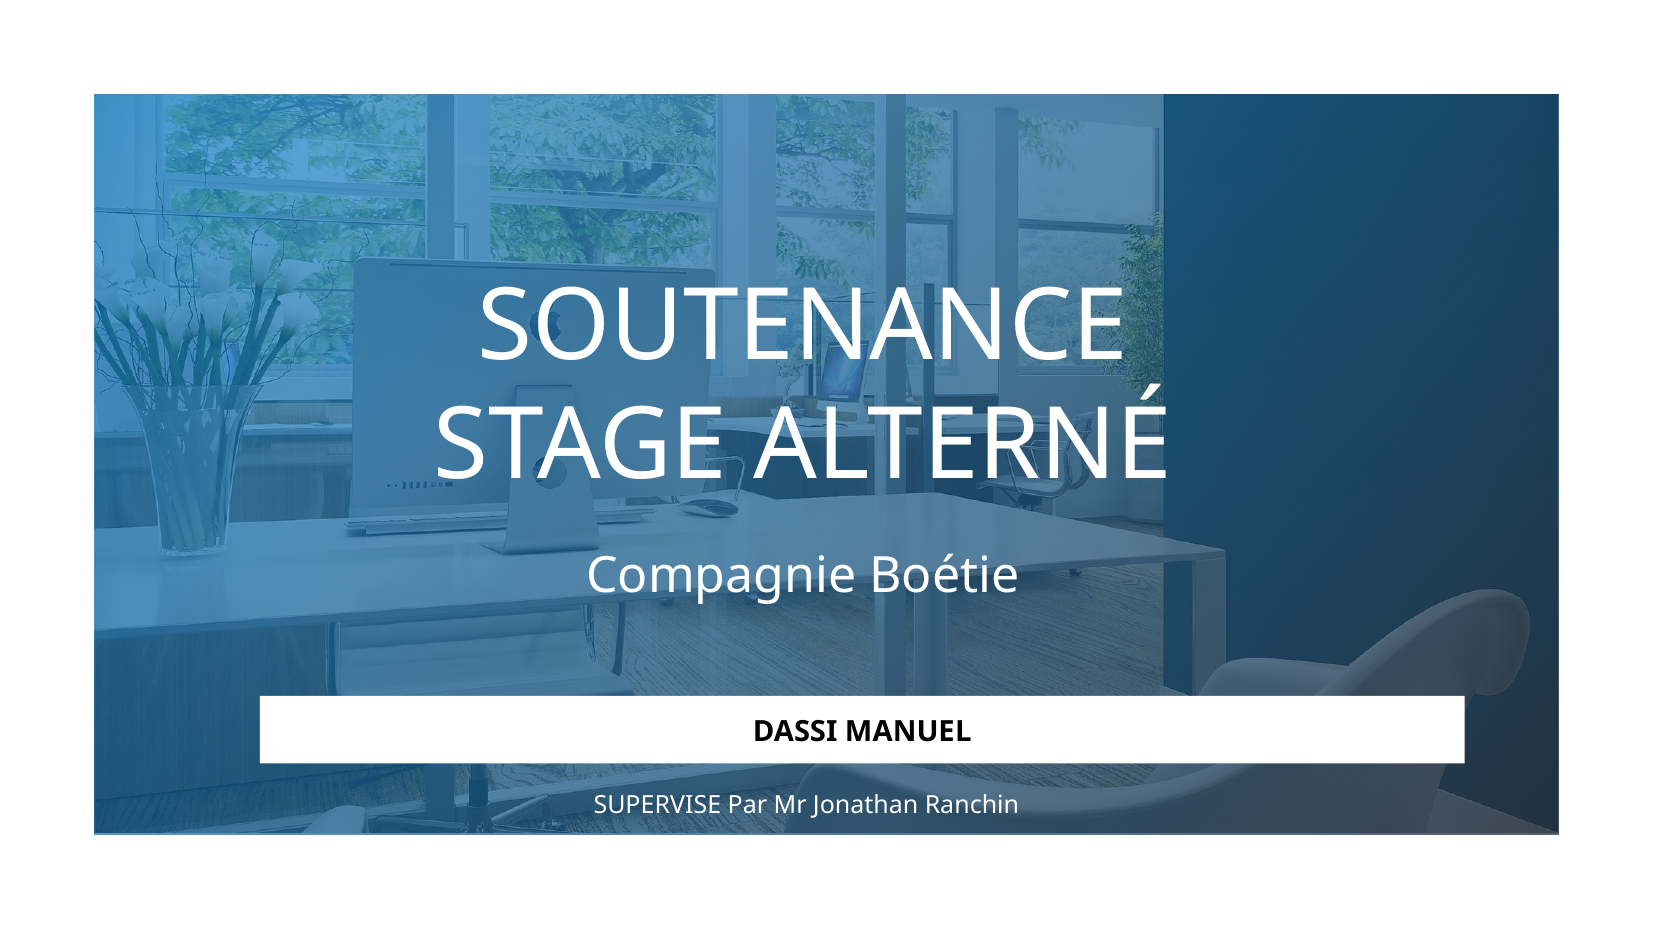

SOUTENANCE
STAGE ALTERNÉ
Compagnie Boétie
DASSI MANUEL
SUPERVISE Par Mr Jonathan Ranchin